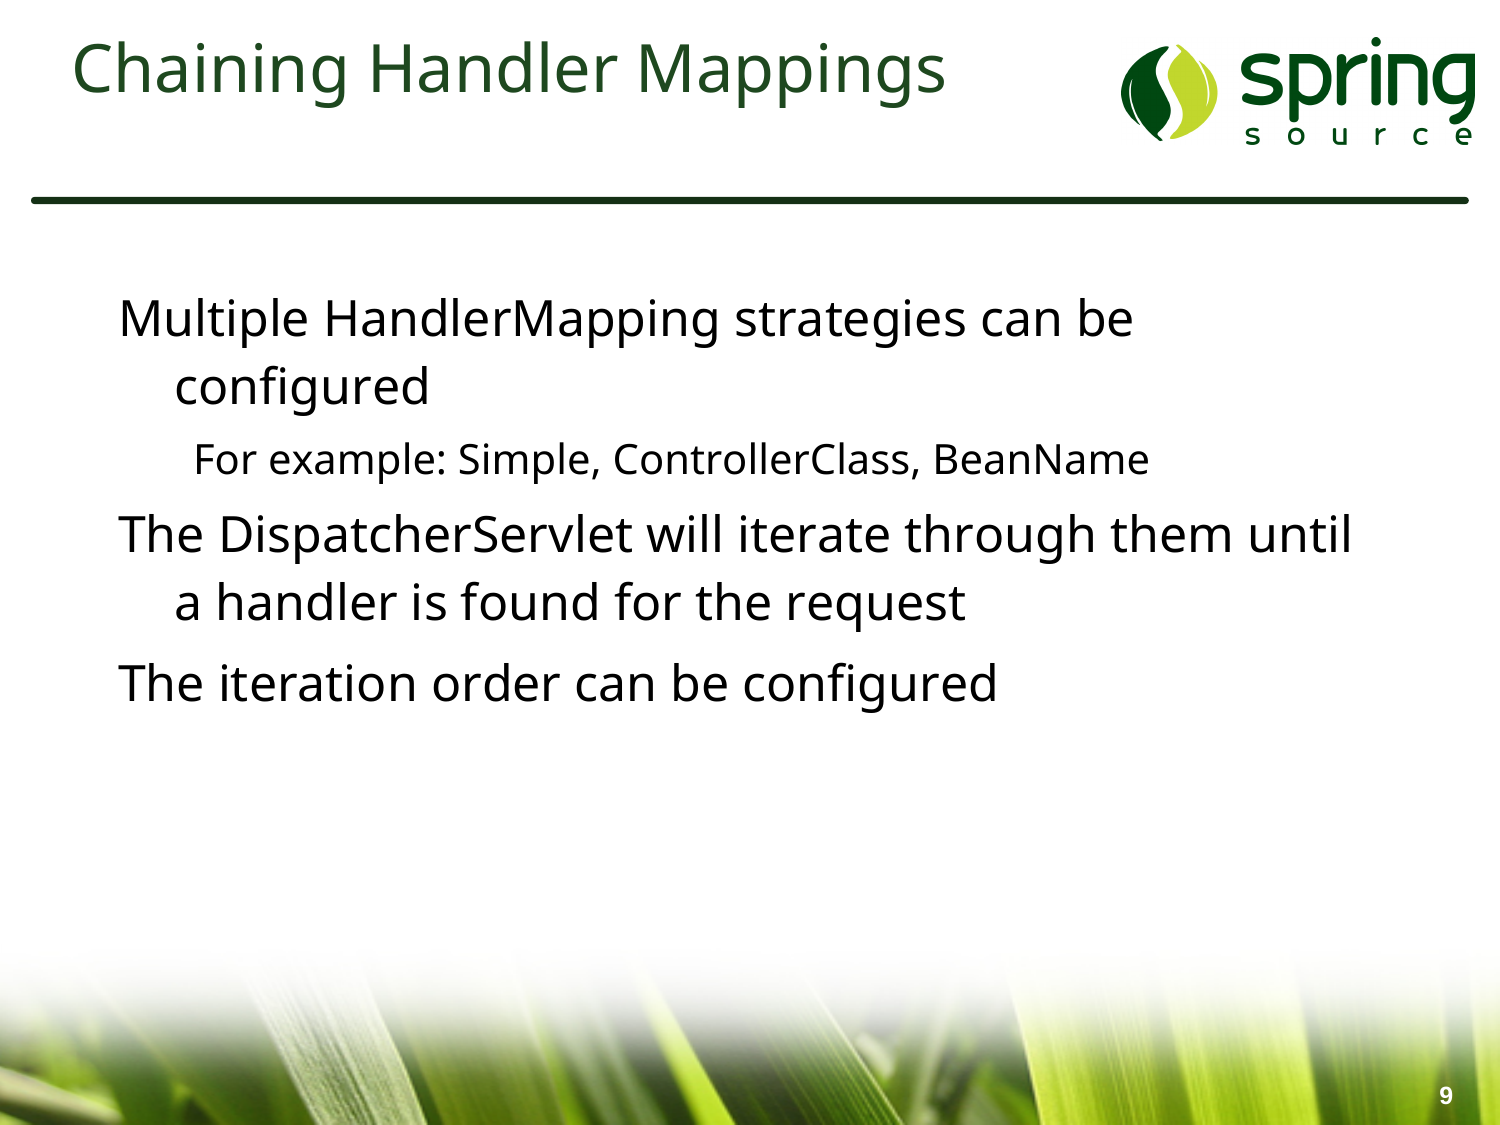

# Chaining Handler Mappings
Multiple HandlerMapping strategies can be configured
For example: Simple, ControllerClass, BeanName
The DispatcherServlet will iterate through them until a handler is found for the request
The iteration order can be configured